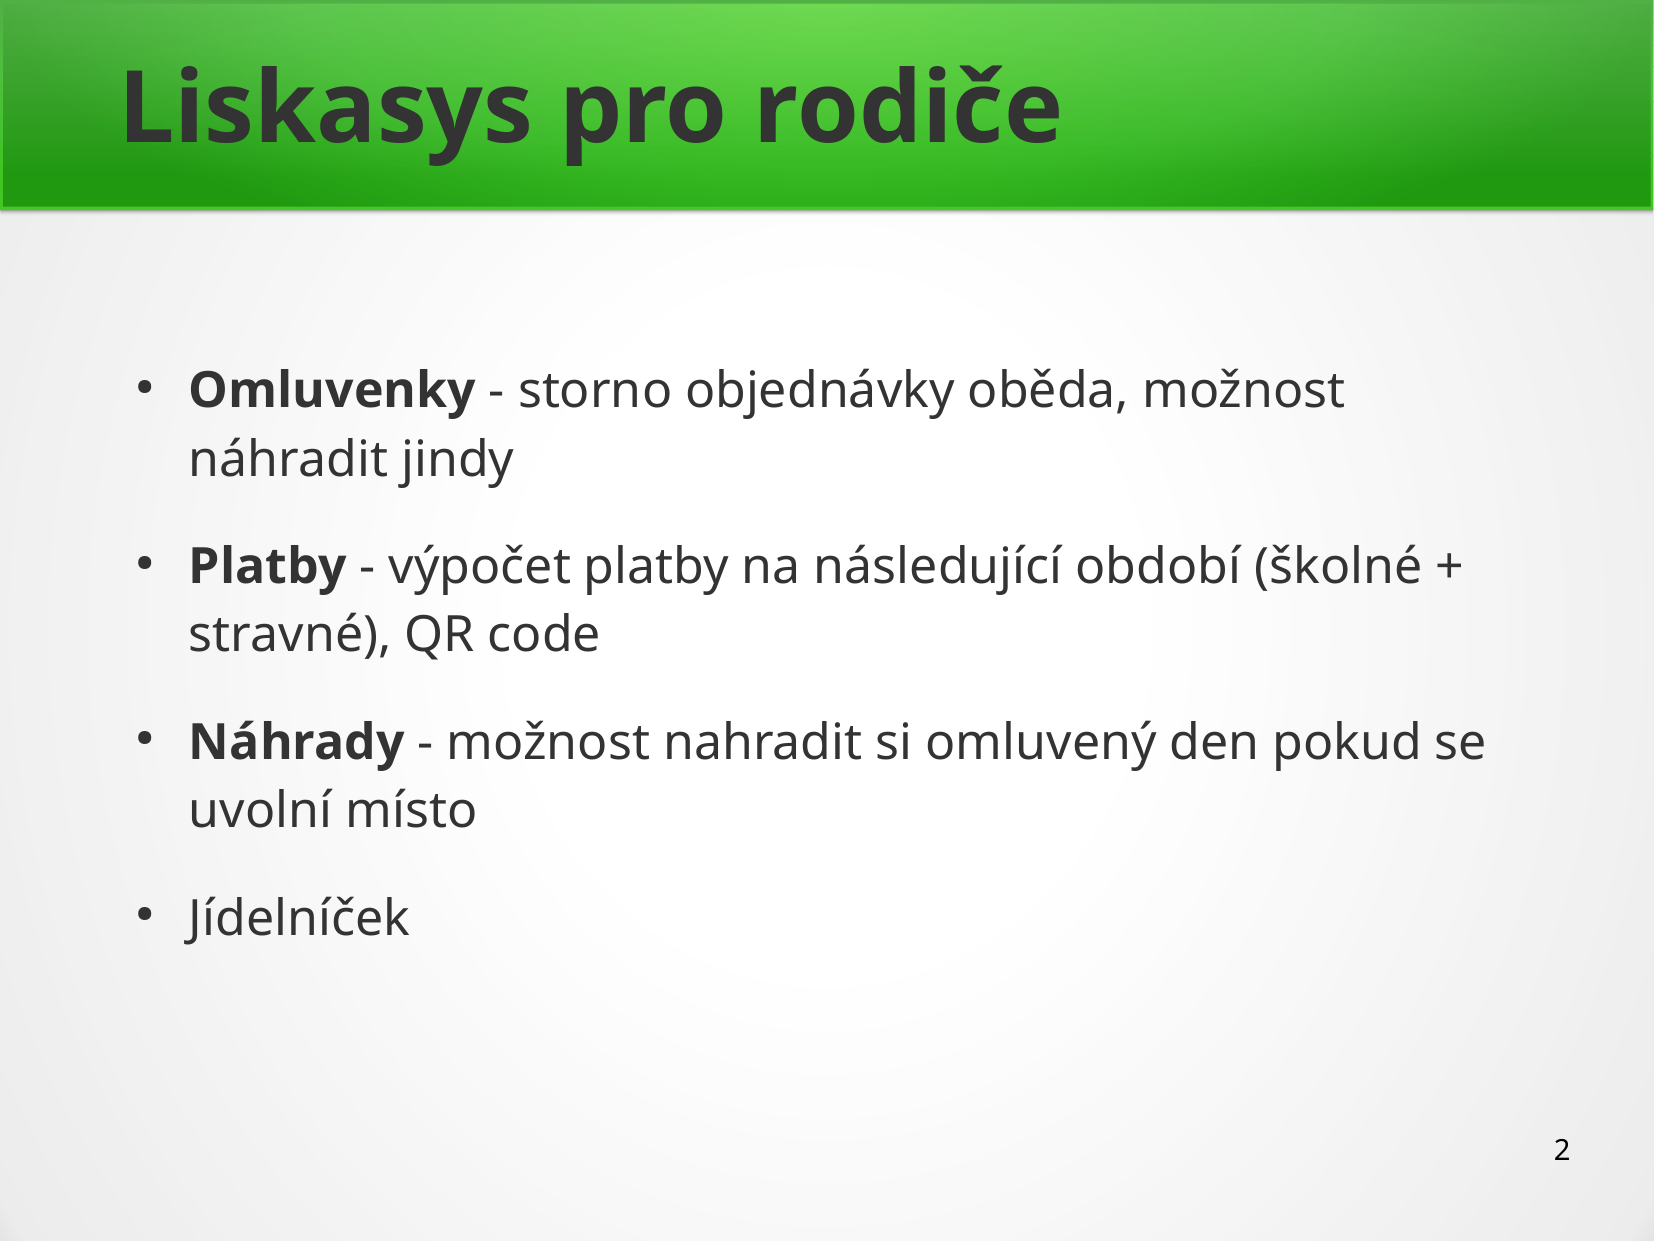

# Liskasys pro rodiče
Omluvenky - storno objednávky oběda, možnost náhradit jindy
Platby - výpočet platby na následující období (školné + stravné), QR code
Náhrady - možnost nahradit si omluvený den pokud se uvolní místo
Jídelníček
2